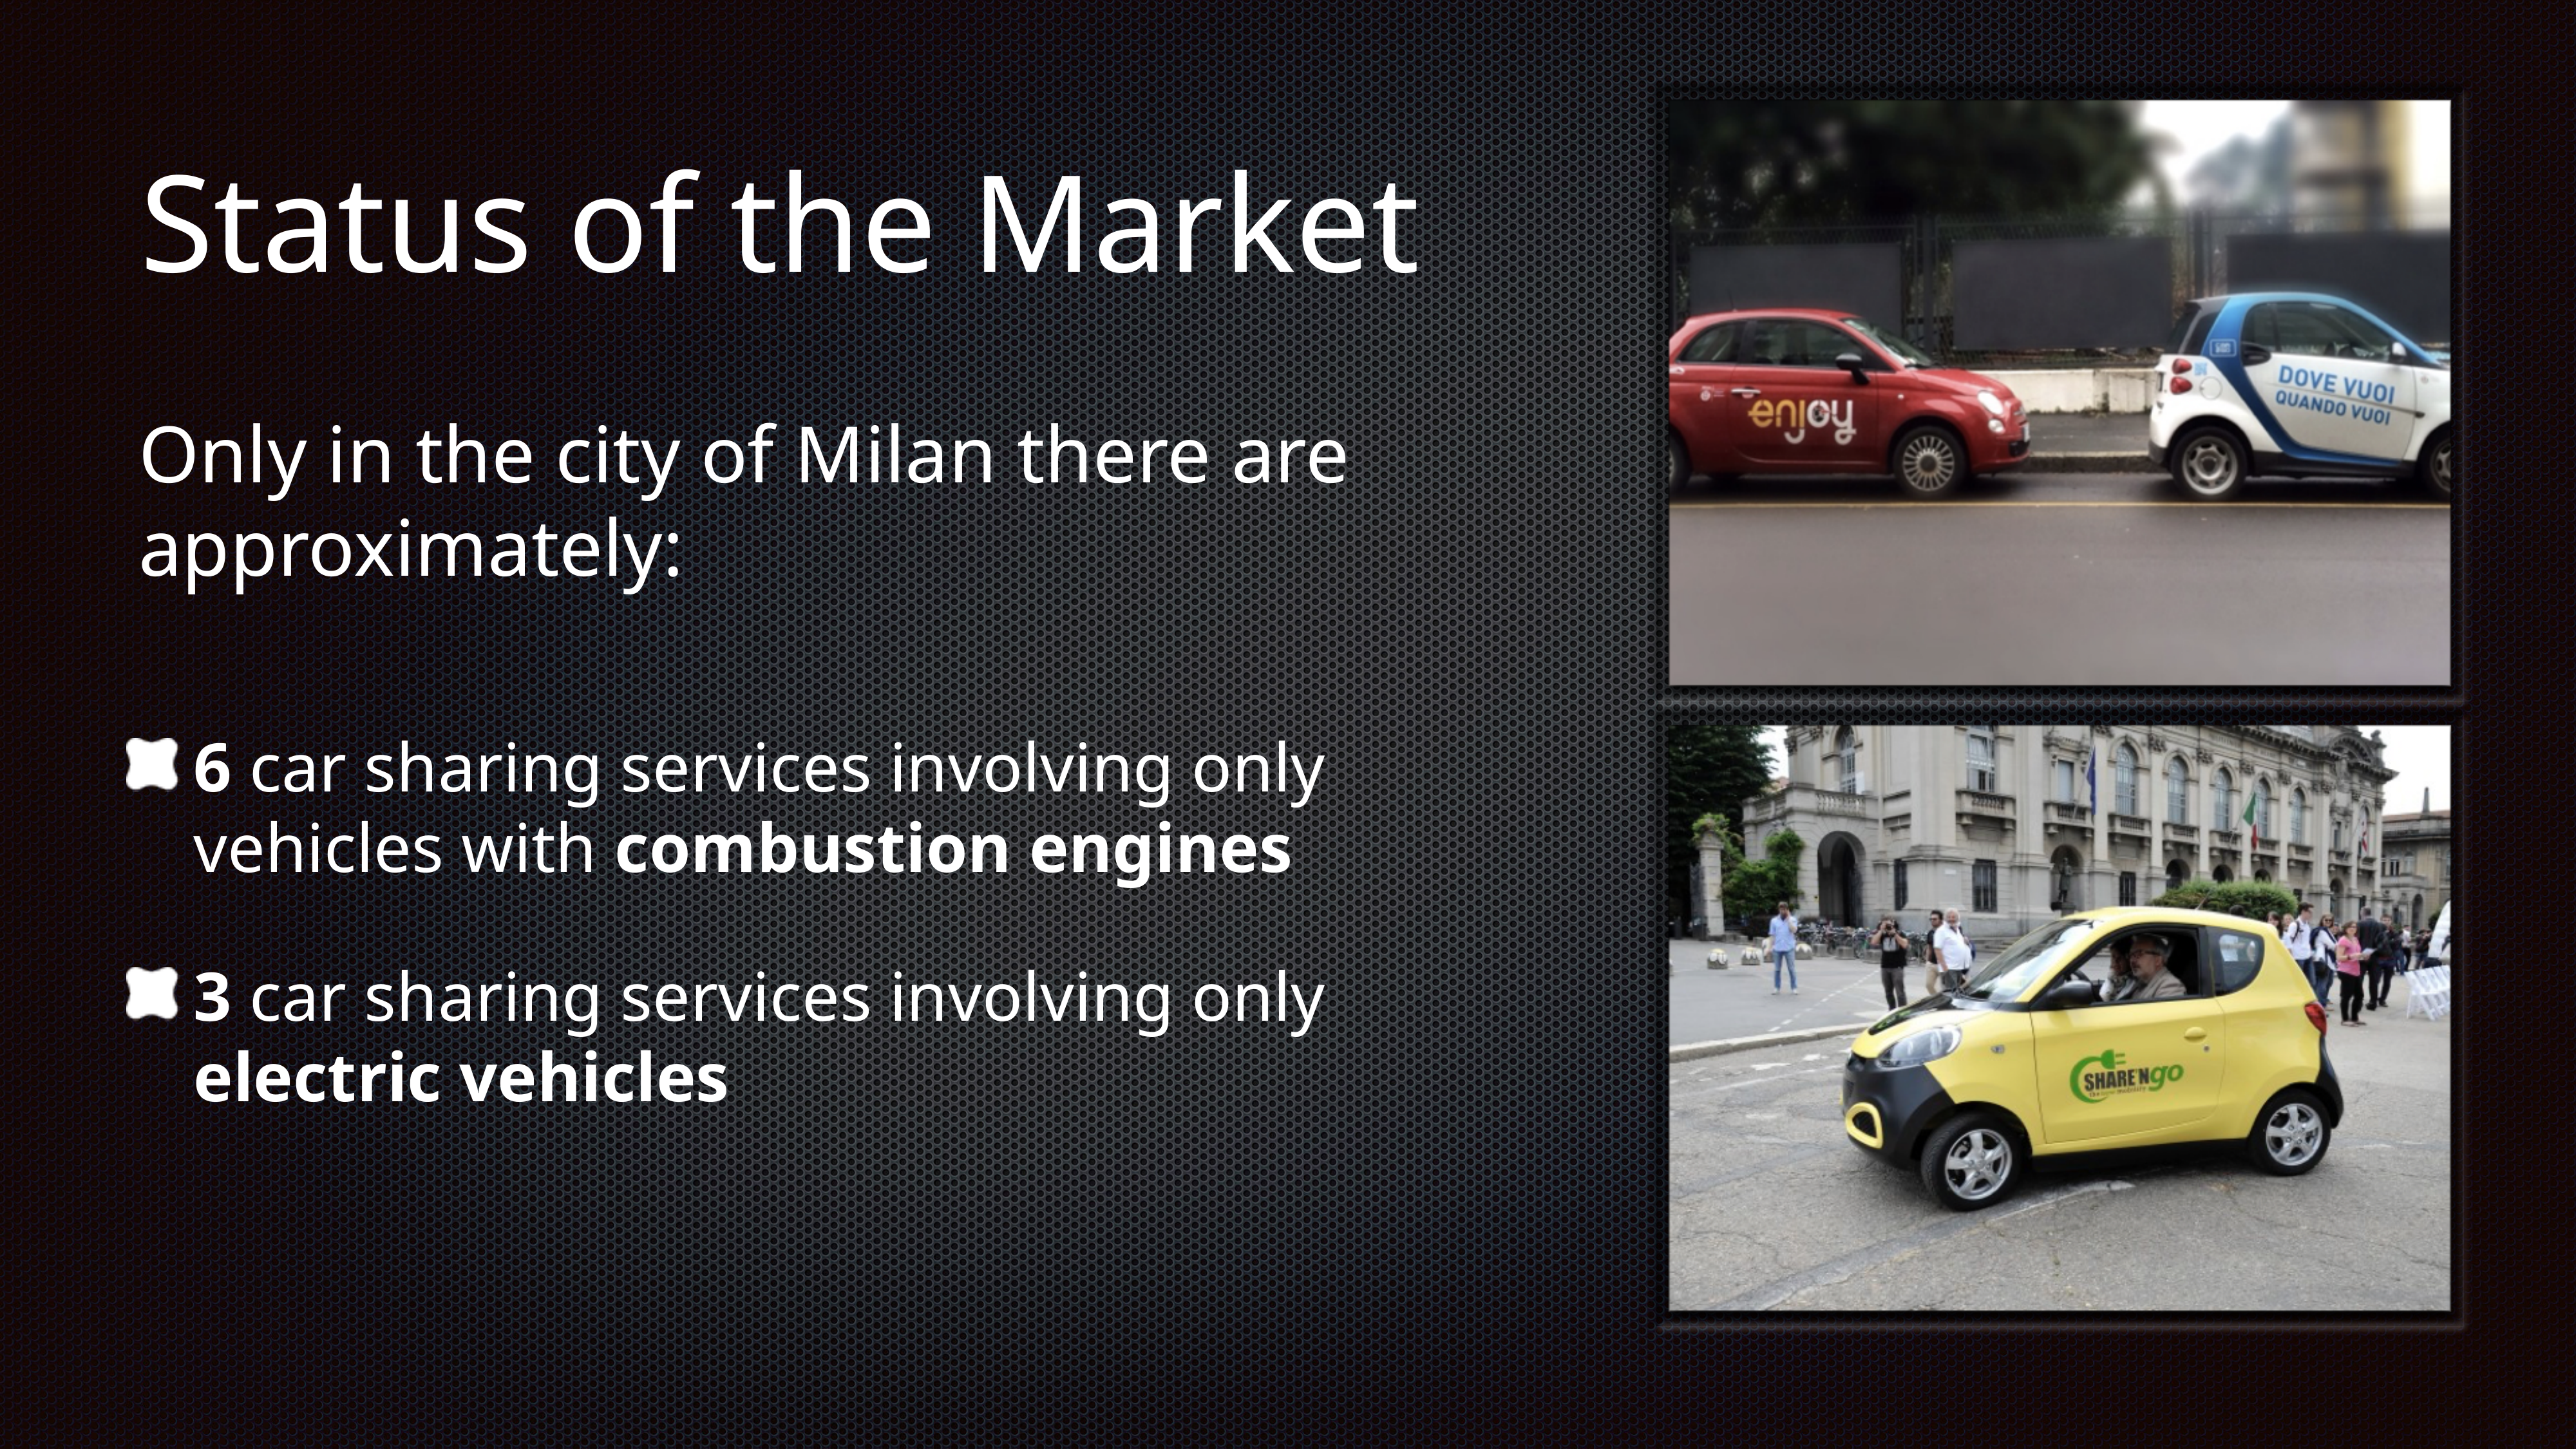

# Status of the Market
Only in the city of Milan there are approximately:
6 car sharing services involving only vehicles with combustion engines
3 car sharing services involving only electric vehicles